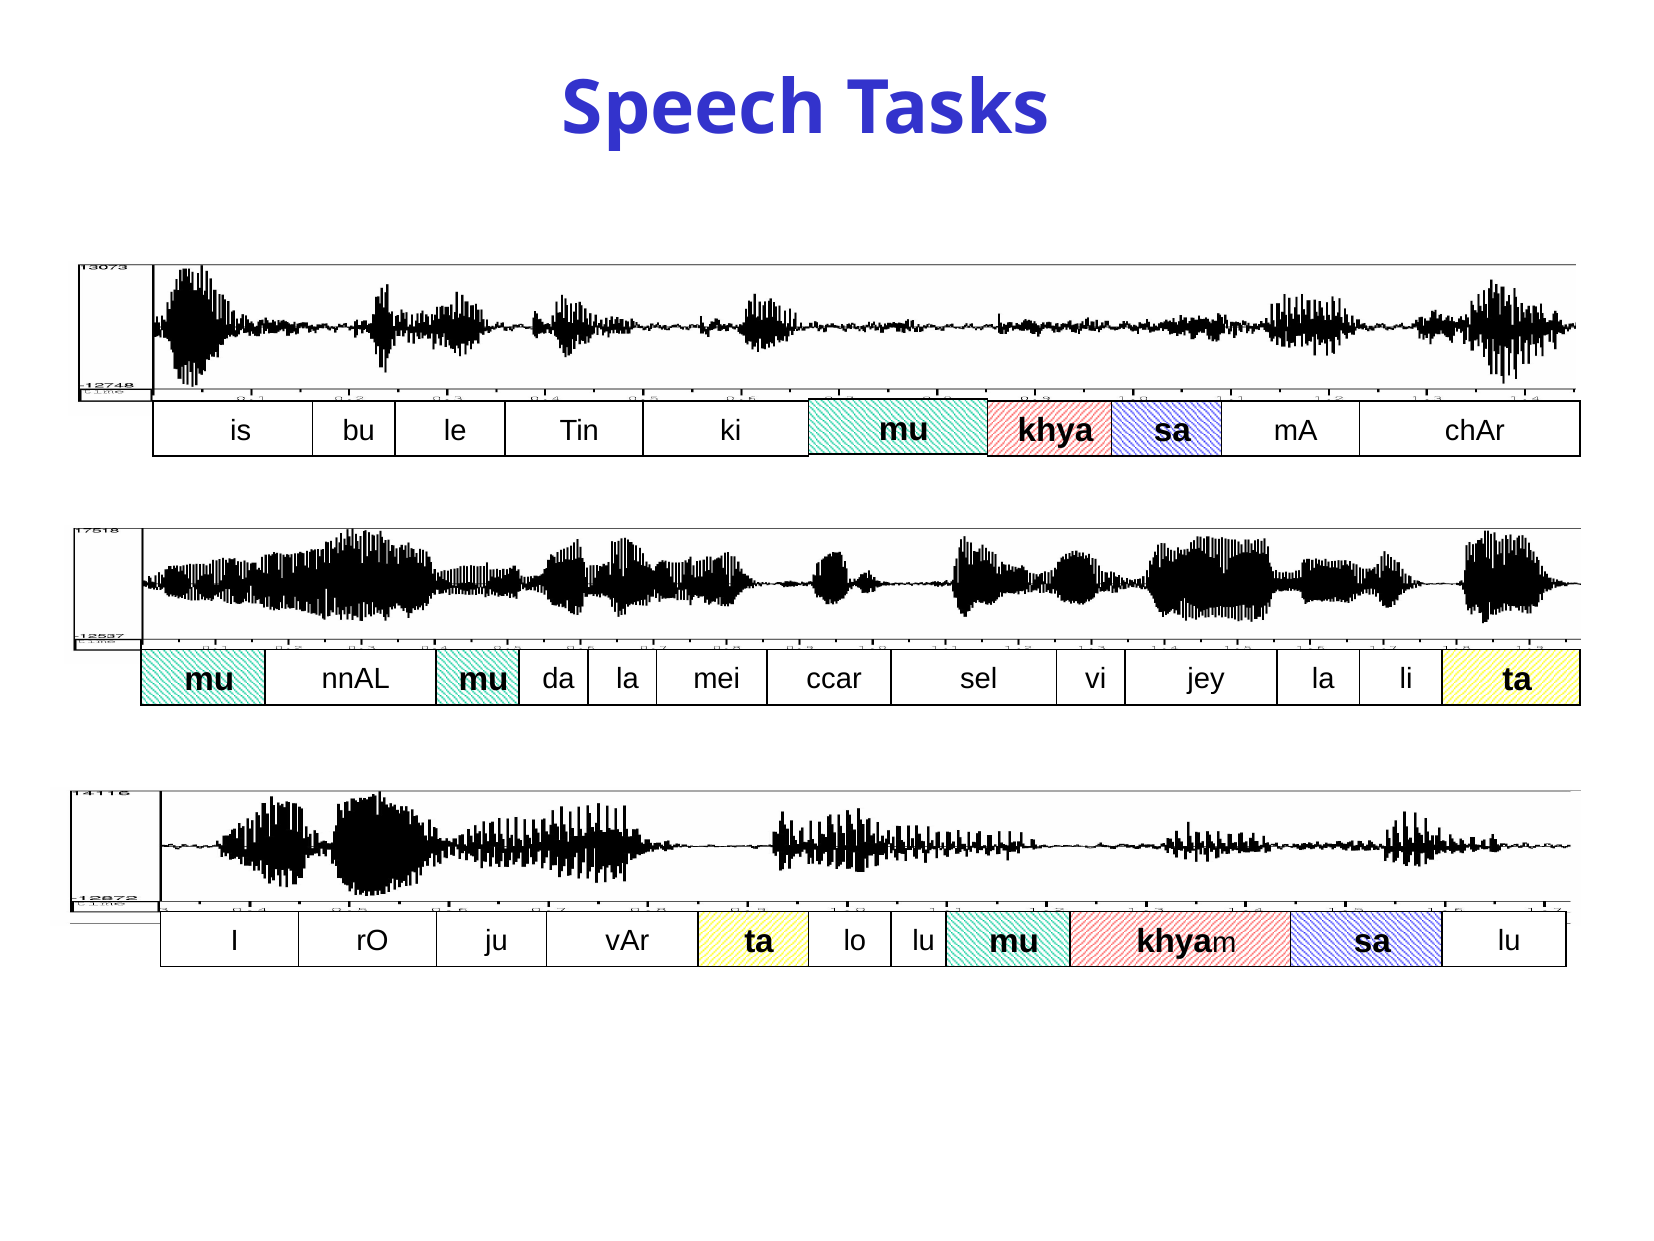

Speech Tasks
mu
is
bu
le
Tin
ki
khya
sa
mA
chAr
mu
nnAL
mu
da
la
mei
ccar
sel
vi
jey
la
li
ta
I
rO
ju
vAr
ta
lo
lu
mu
khyam
sa
lu